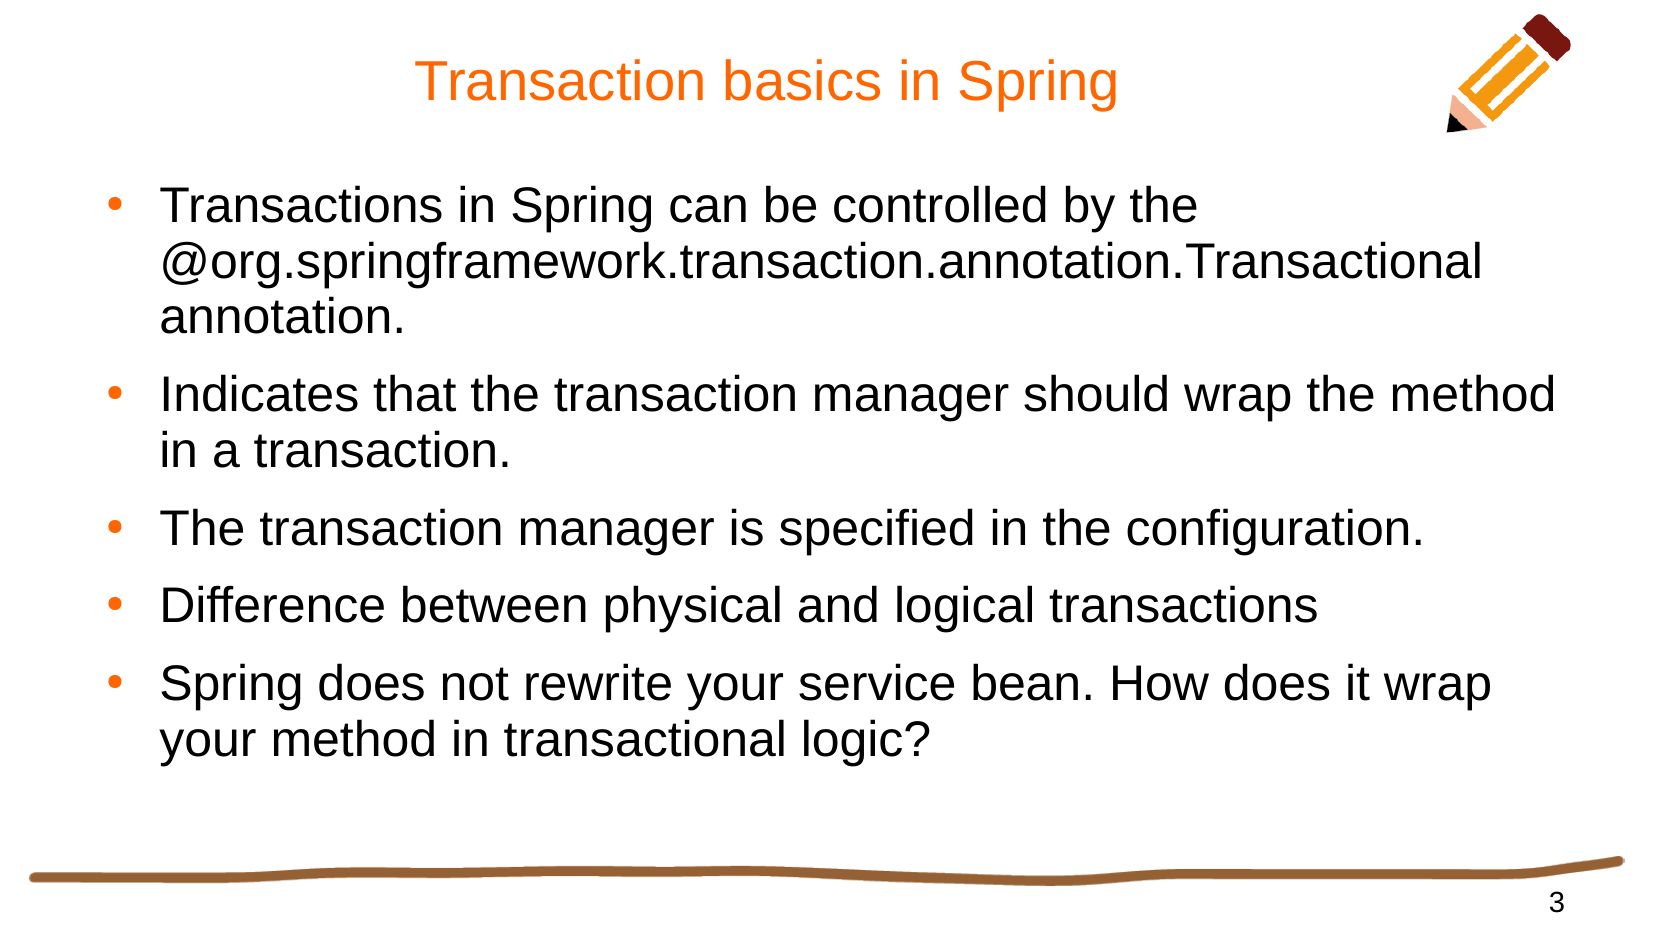

# Transaction basics in Spring
Transactions in Spring can be controlled by the @org.springframework.transaction.annotation.Transactional annotation.
Indicates that the transaction manager should wrap the method in a transaction.
The transaction manager is specified in the configuration.
Difference between physical and logical transactions
Spring does not rewrite your service bean. How does it wrap your method in transactional logic?
3